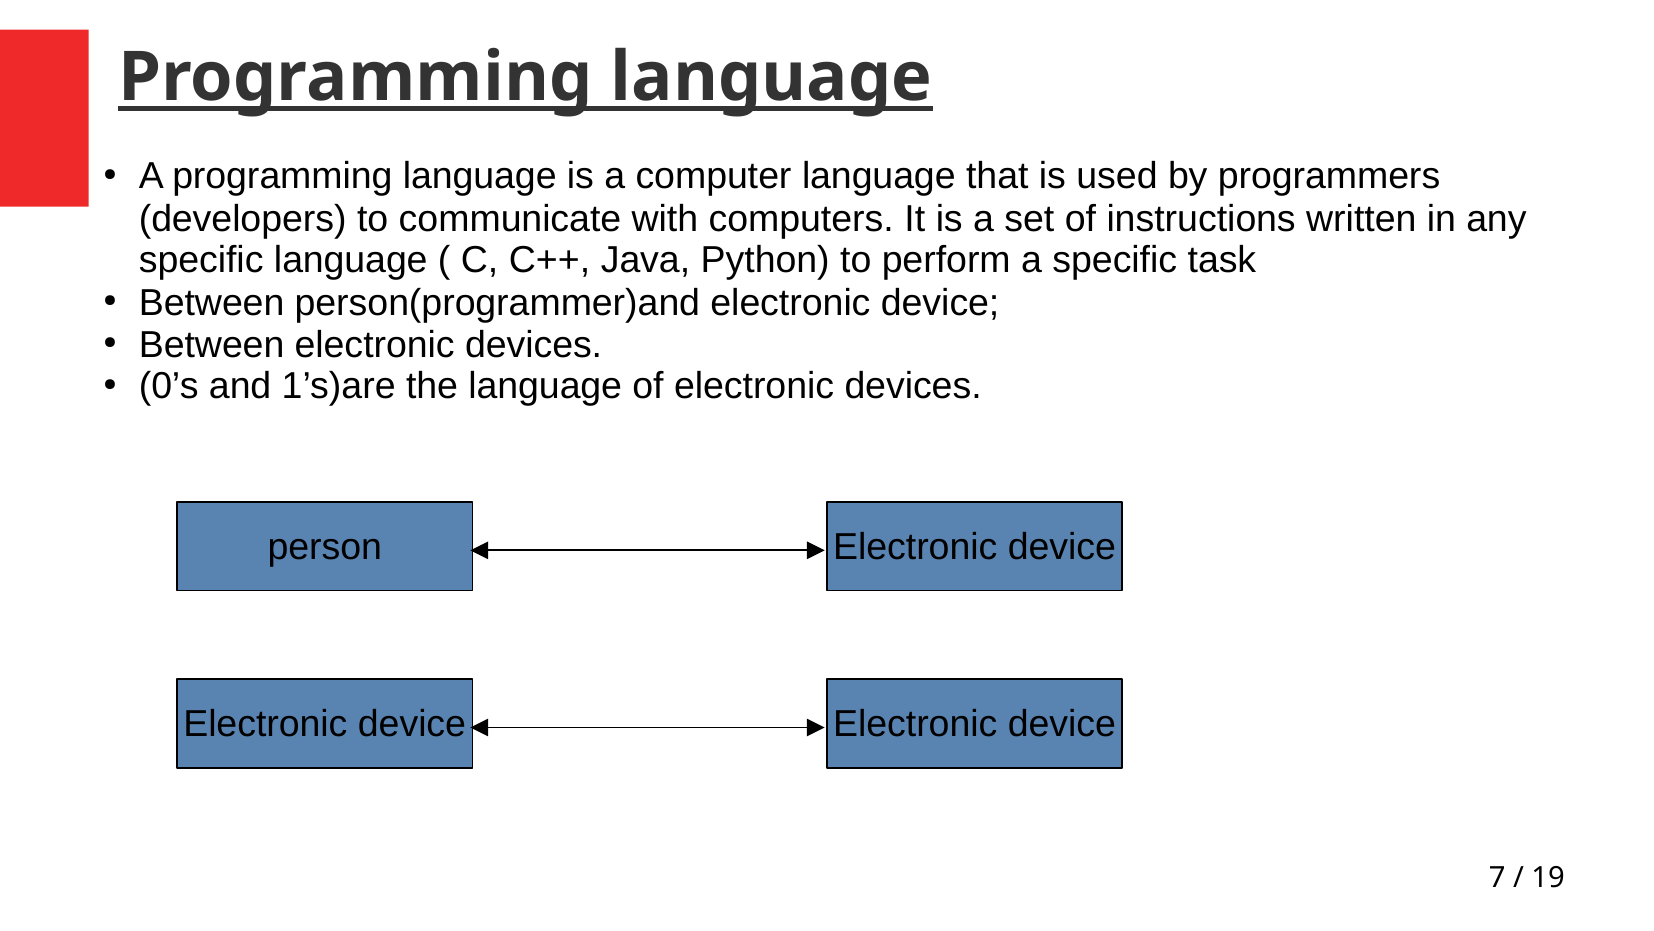

# Programming language
A programming language is a computer language that is used by programmers (developers) to communicate with computers. It is a set of instructions written in any specific language ( C, C++, Java, Python) to perform a specific task
Between person(programmer)and electronic device;
Between electronic devices.
(0’s and 1’s)are the language of electronic devices.
person
Electronic device
Electronic device
Electronic device
7